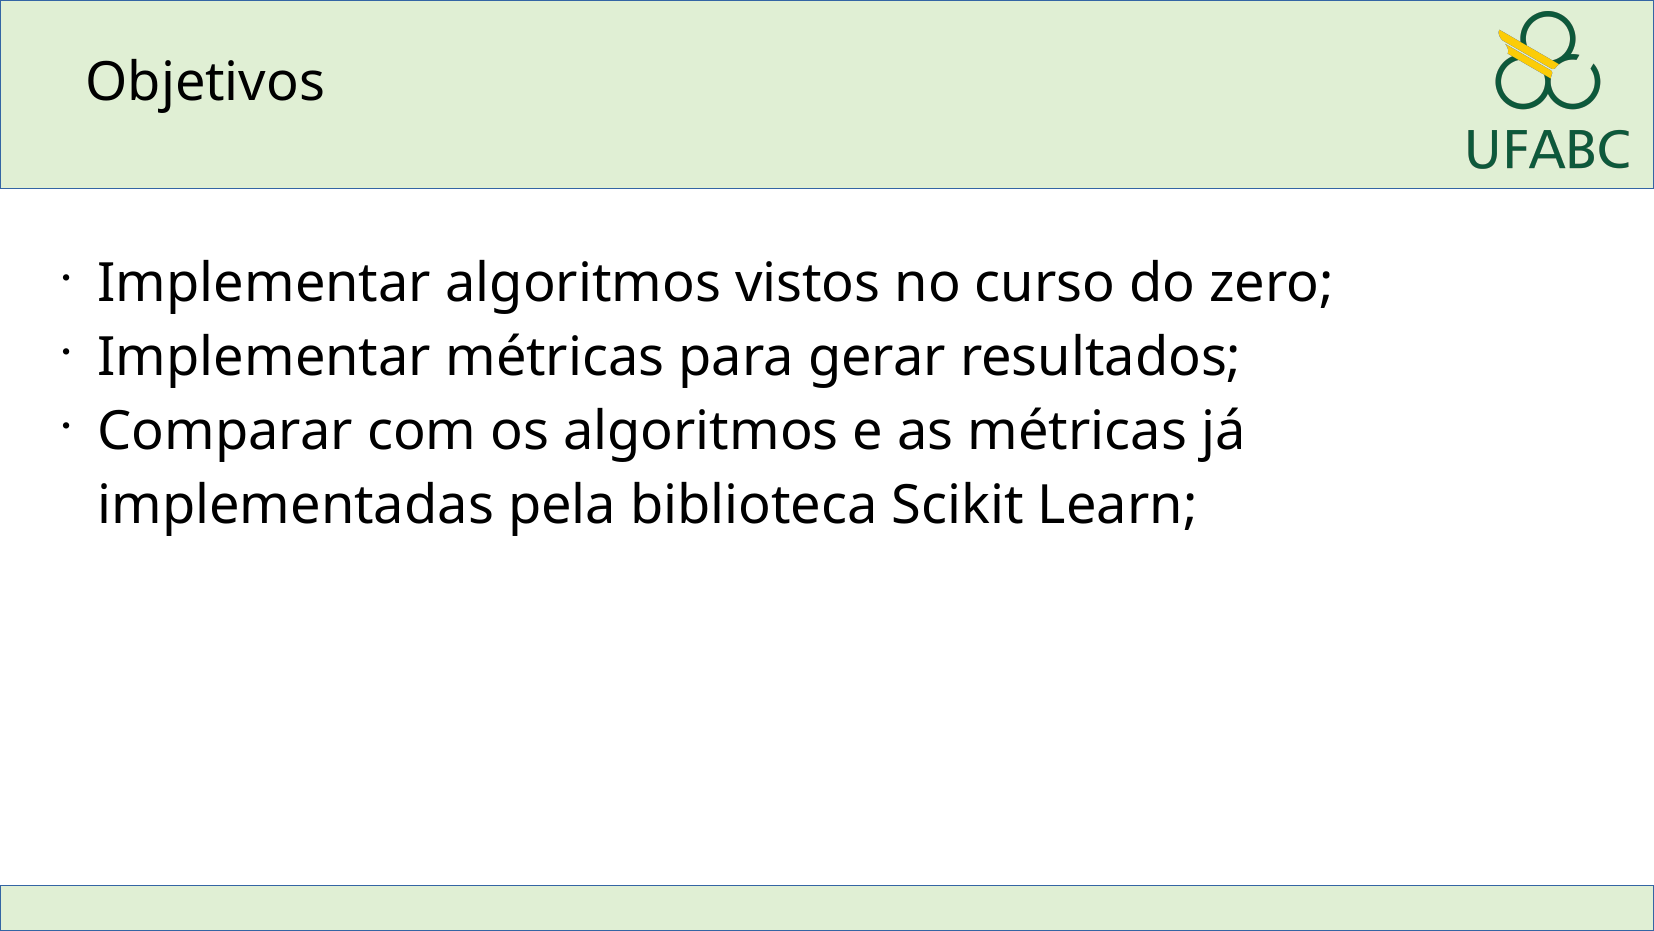

Objetivos
Implementar algoritmos vistos no curso do zero;
Implementar métricas para gerar resultados;
Comparar com os algoritmos e as métricas já implementadas pela biblioteca Scikit Learn;